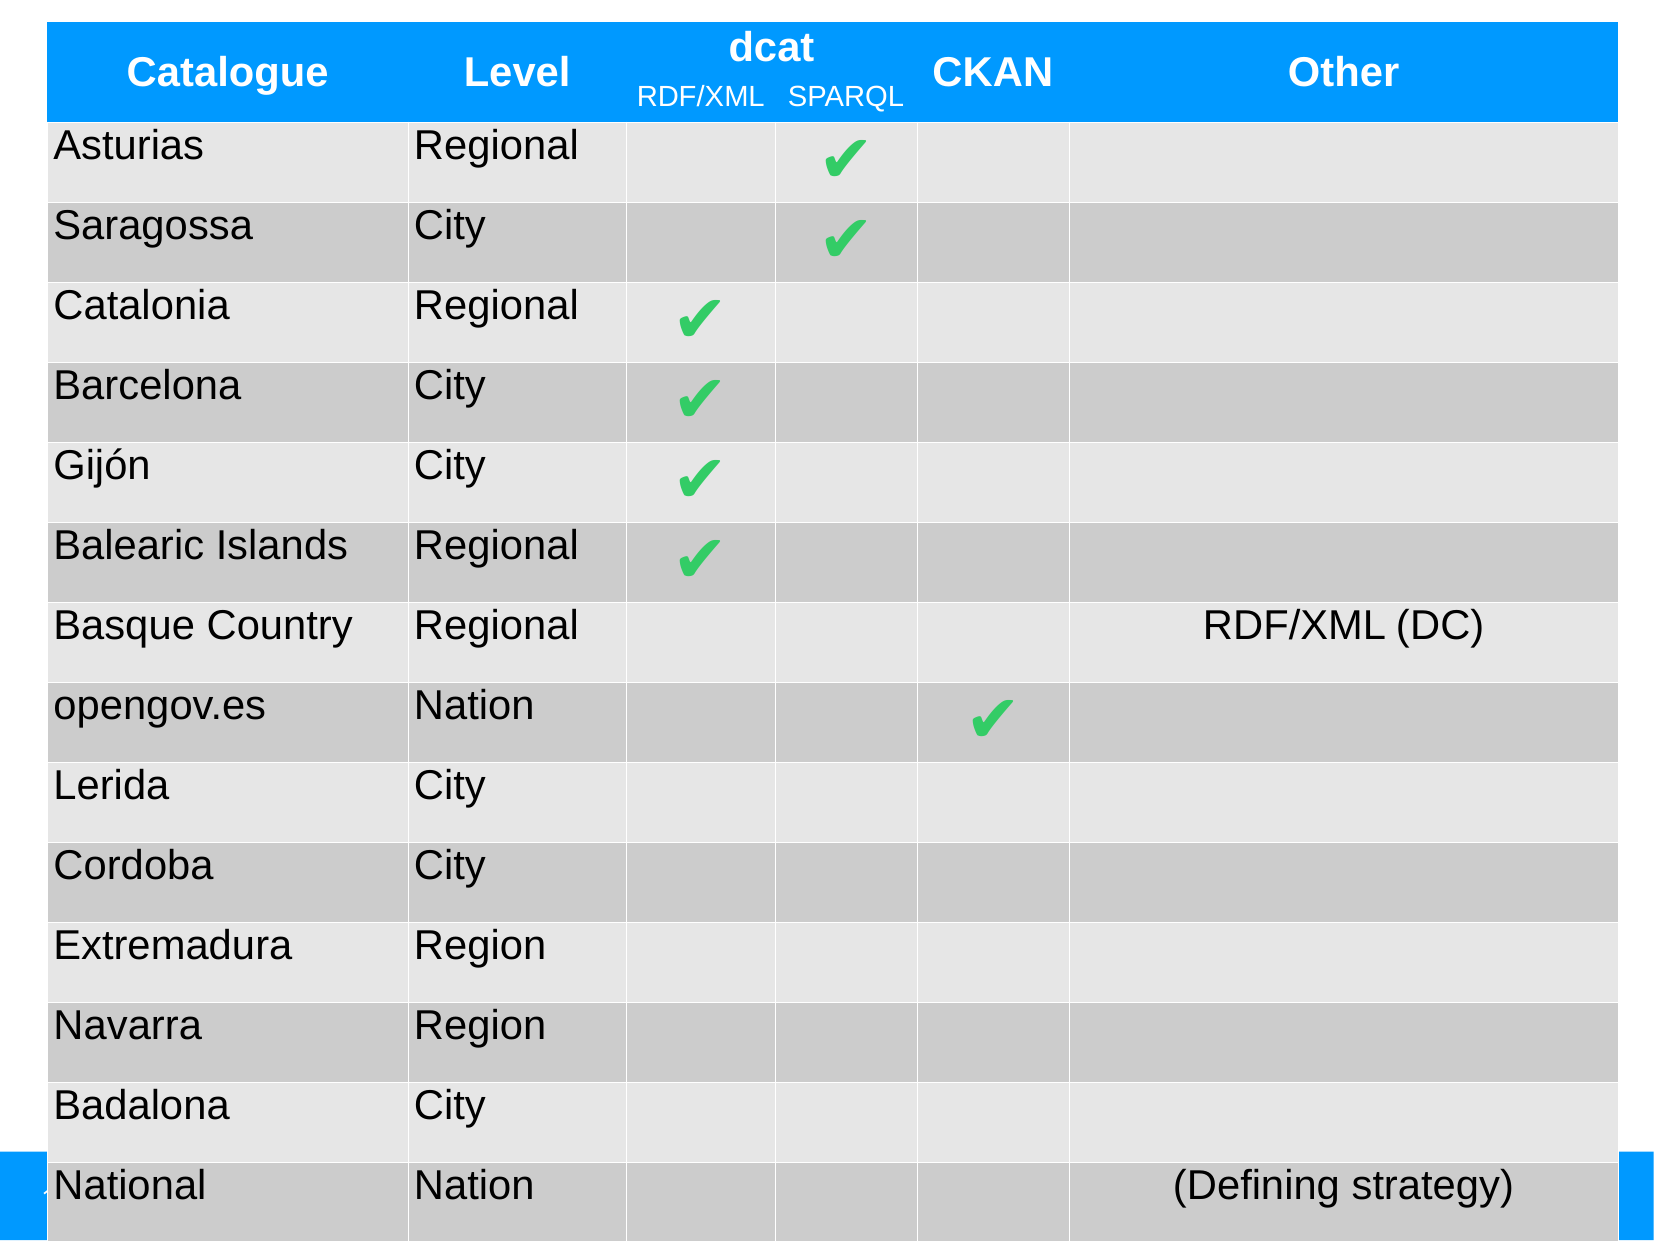

| Catalogue | Level | dcat | | CKAN | Other |
| --- | --- | --- | --- | --- | --- |
| | | RDF/XML | SPARQL | | |
| Asturias | Regional | | ✔ | | |
| Saragossa | City | | ✔ | | |
| Catalonia | Regional | ✔ | | | |
| Barcelona | City | ✔ | | | |
| Gijón | City | ✔ | | | |
| Balearic Islands | Regional | ✔ | | | |
| Basque Country | Regional | | | | RDF/XML (DC) |
| opengov.es | Nation | | | ✔ | |
| Lerida | City | | | | |
| Cordoba | City | | | | |
| Extremadura | Region | | | | |
| Navarra | Region | | | | |
| Badalona | City | | | | |
| National | Nation | | | | (Defining strategy) |